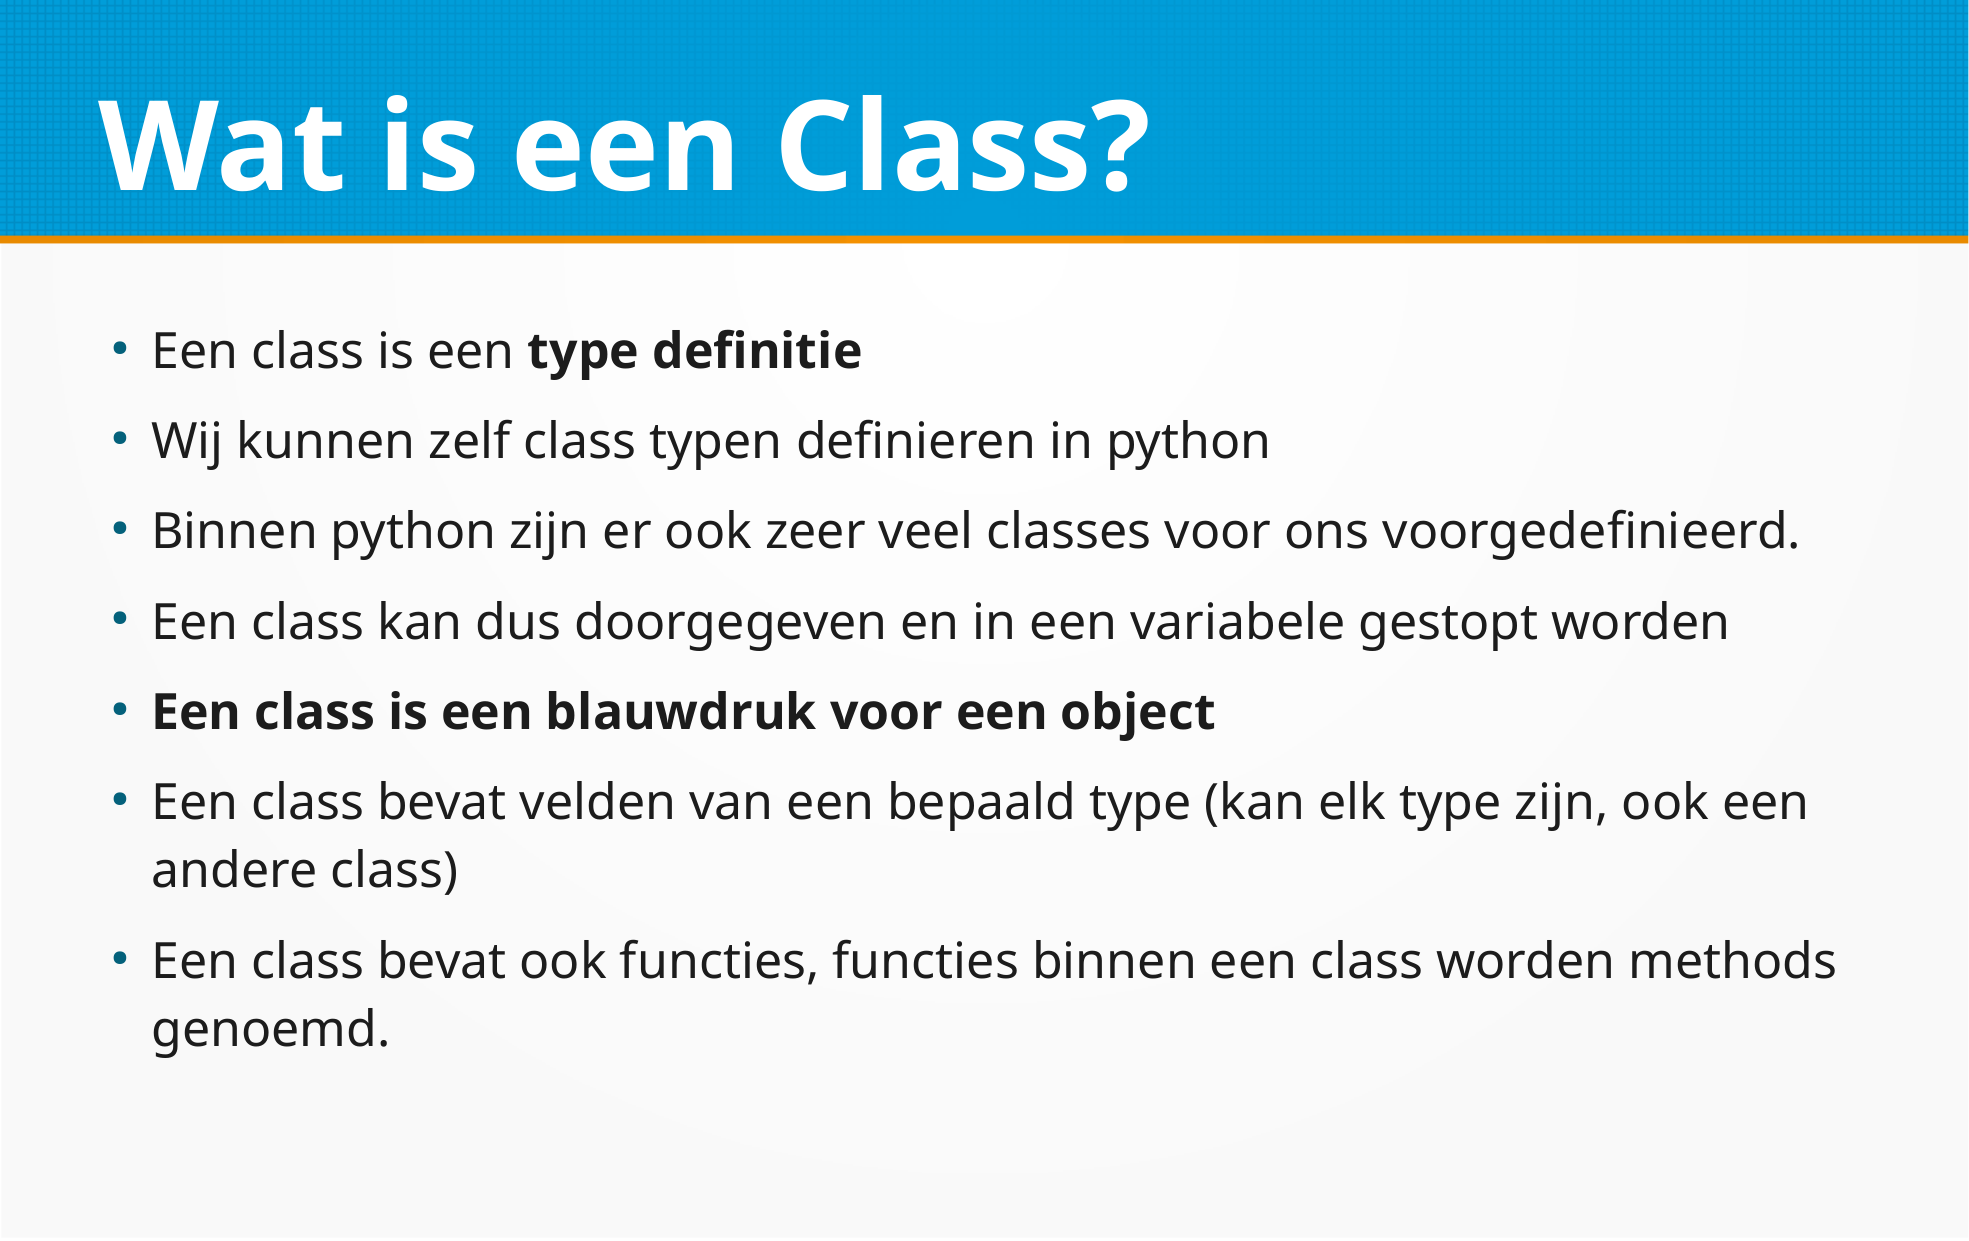

# Wat is een Class?
Een class is een type definitie
Wij kunnen zelf class typen definieren in python
Binnen python zijn er ook zeer veel classes voor ons voorgedefinieerd.
Een class kan dus doorgegeven en in een variabele gestopt worden
Een class is een blauwdruk voor een object
Een class bevat velden van een bepaald type (kan elk type zijn, ook een andere class)
Een class bevat ook functies, functies binnen een class worden methods genoemd.